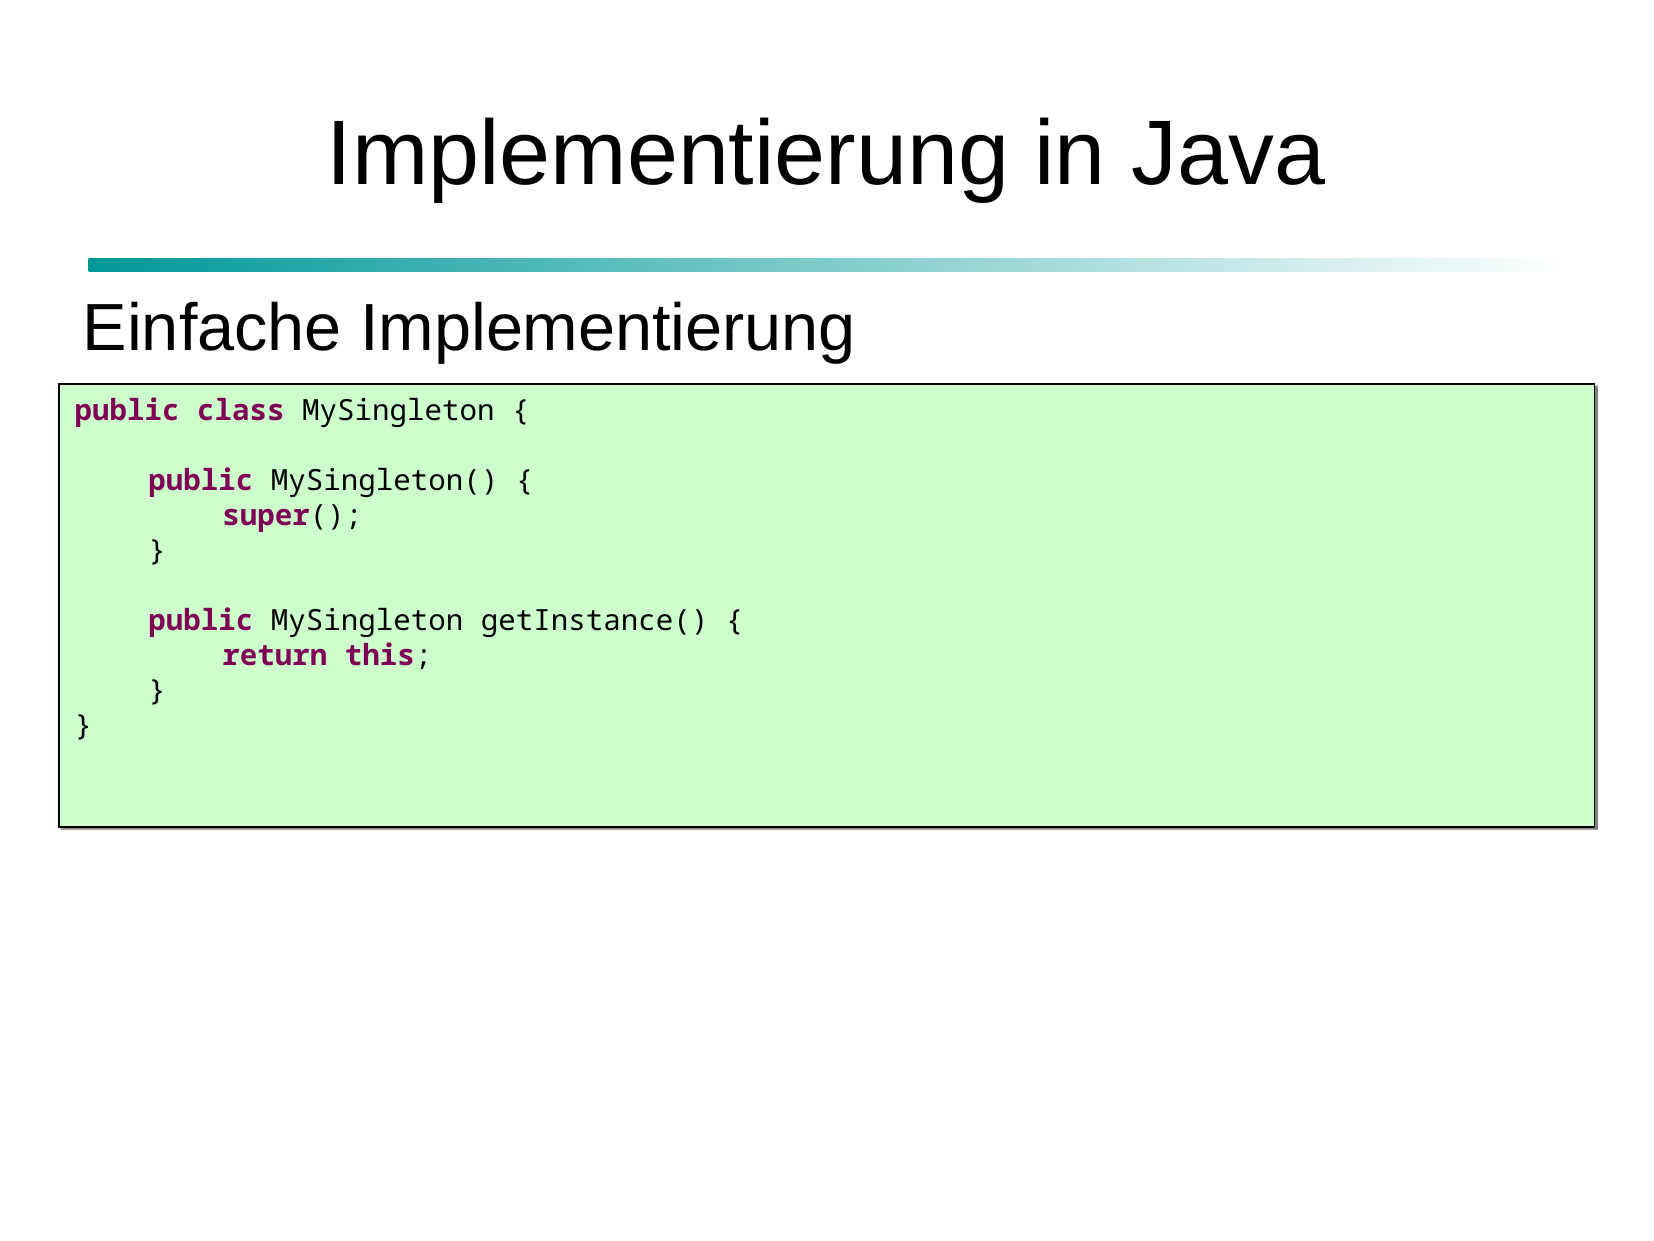

# Implementierung in Java
Einfache Implementierung
public class MySingleton {
	public MySingleton() {
		super();
	}
	public MySingleton getInstance() {
		return this;
	}
}